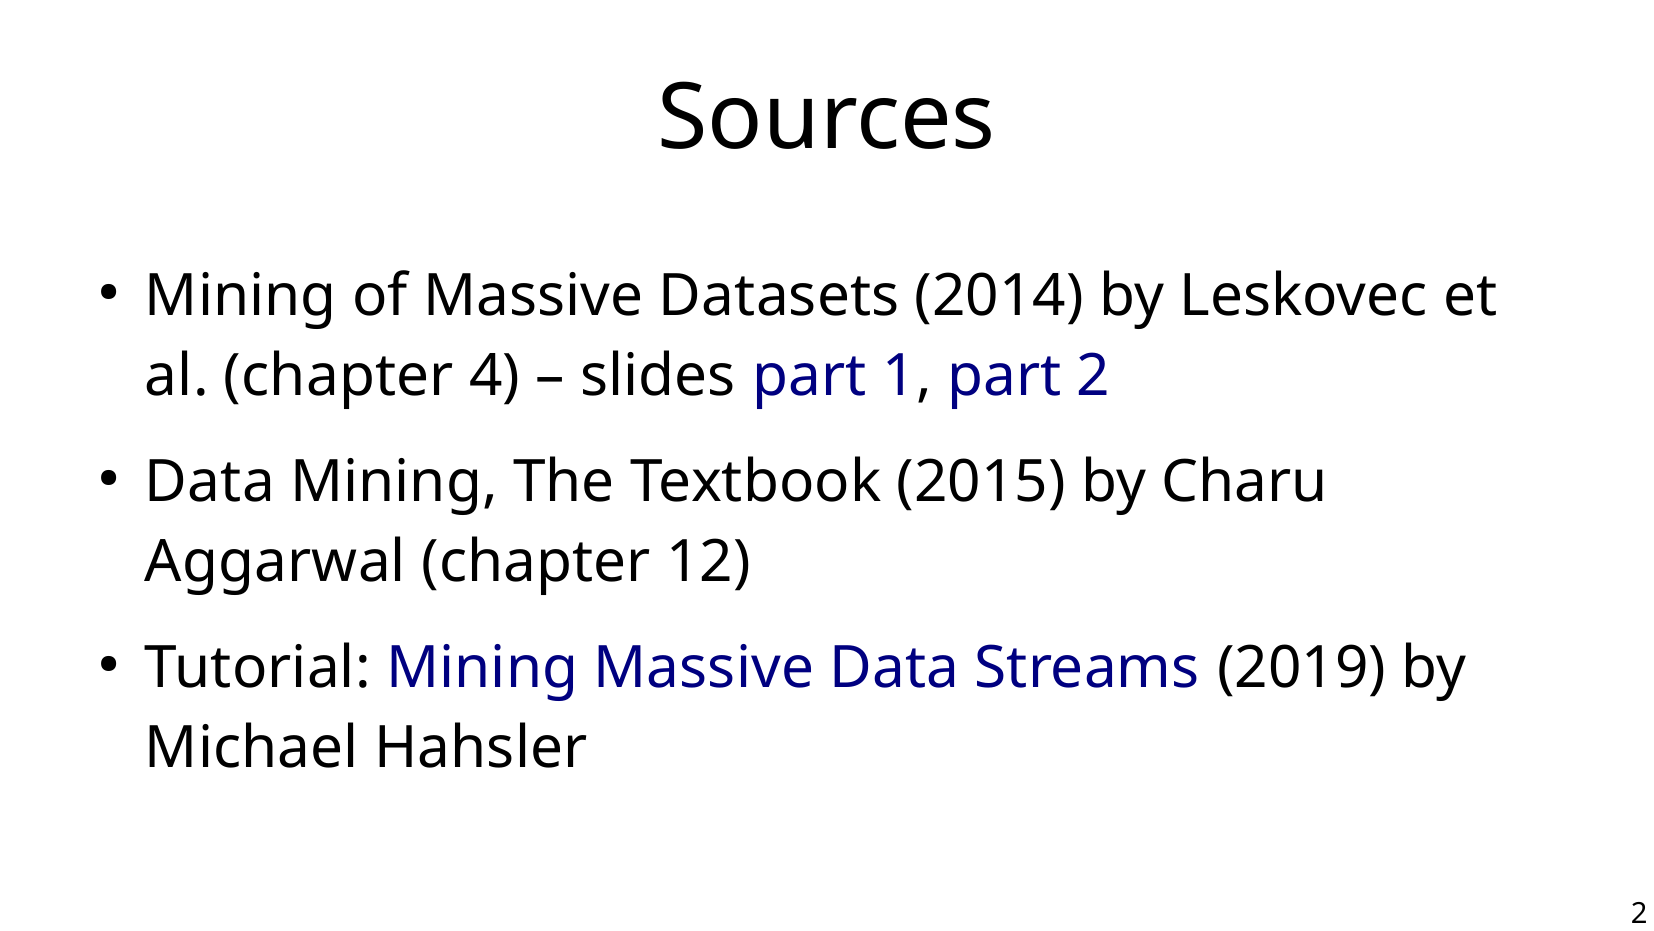

# Sources
Mining of Massive Datasets (2014) by Leskovec et al. (chapter 4) – slides part 1, part 2
Data Mining, The Textbook (2015) by Charu Aggarwal (chapter 12)
Tutorial: Mining Massive Data Streams (2019) by Michael Hahsler
2